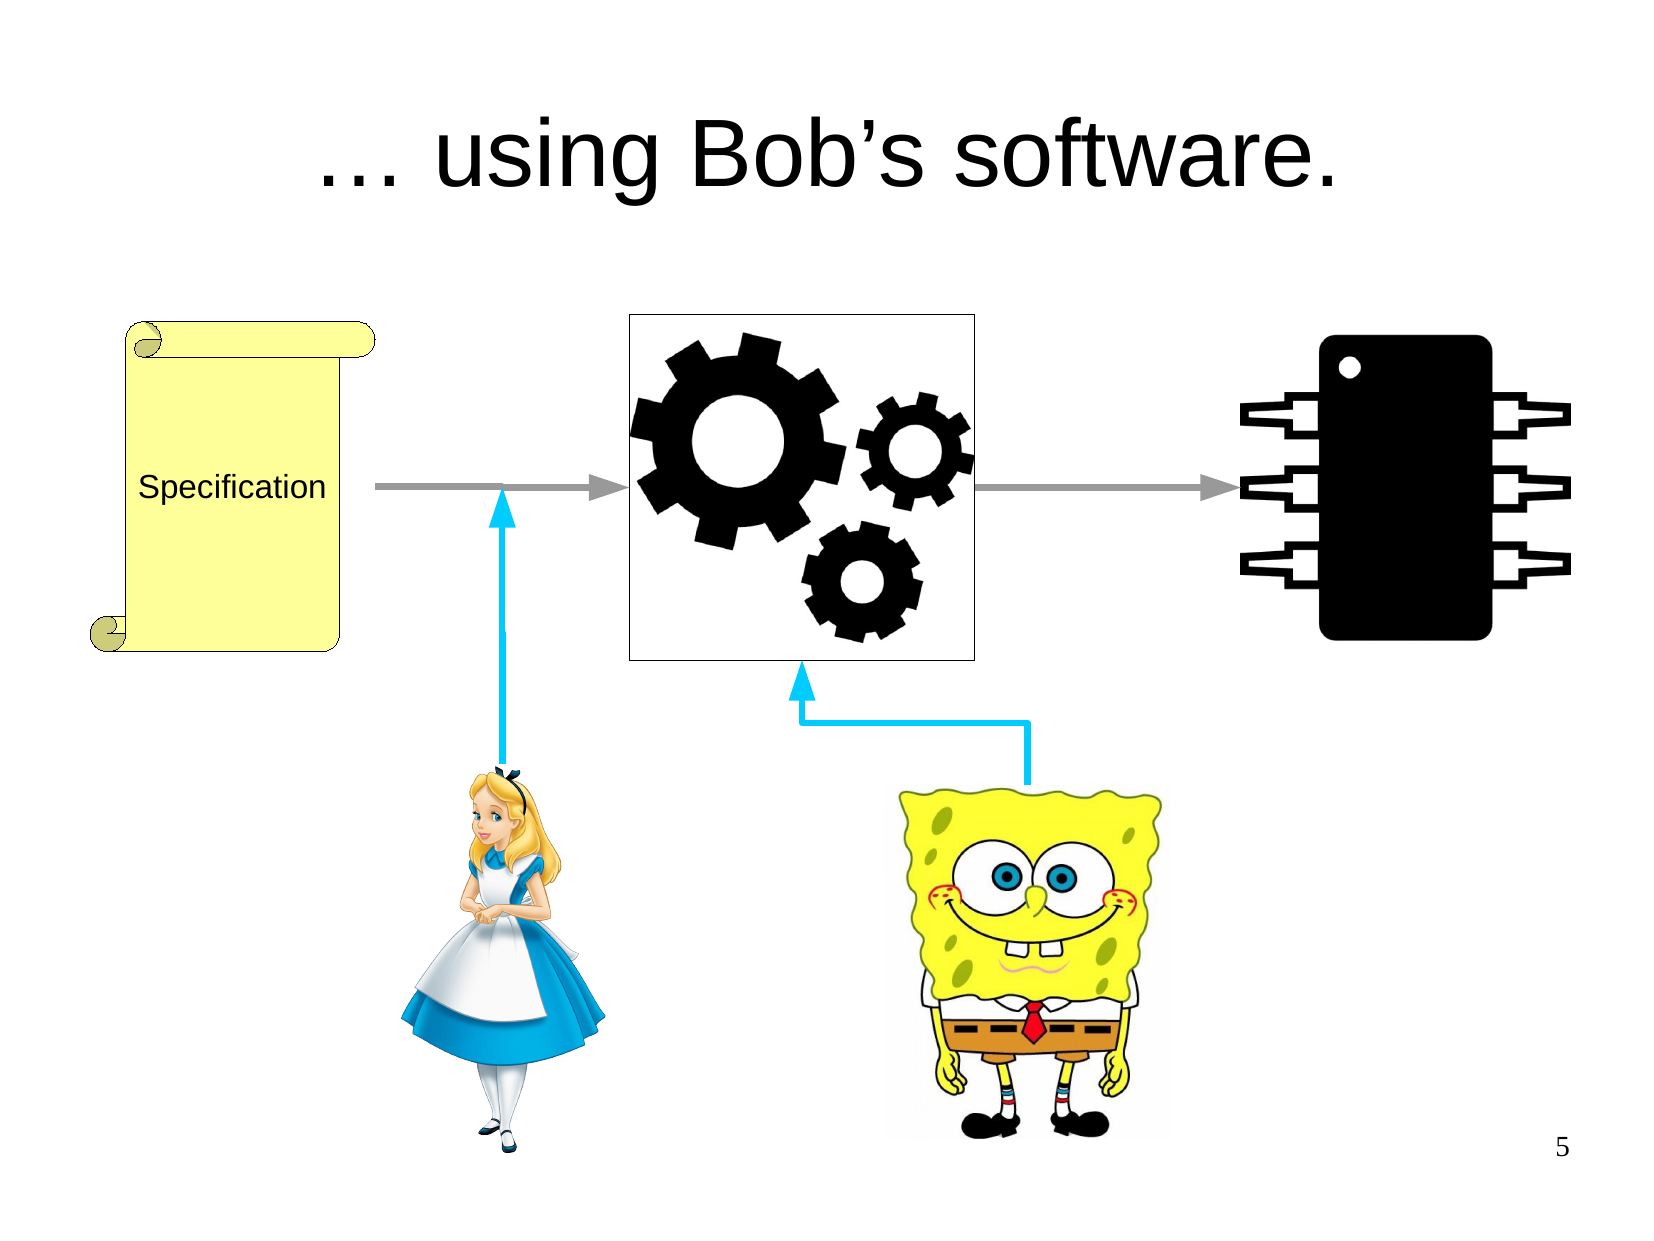

# … using Bob’s software.
Specification
5